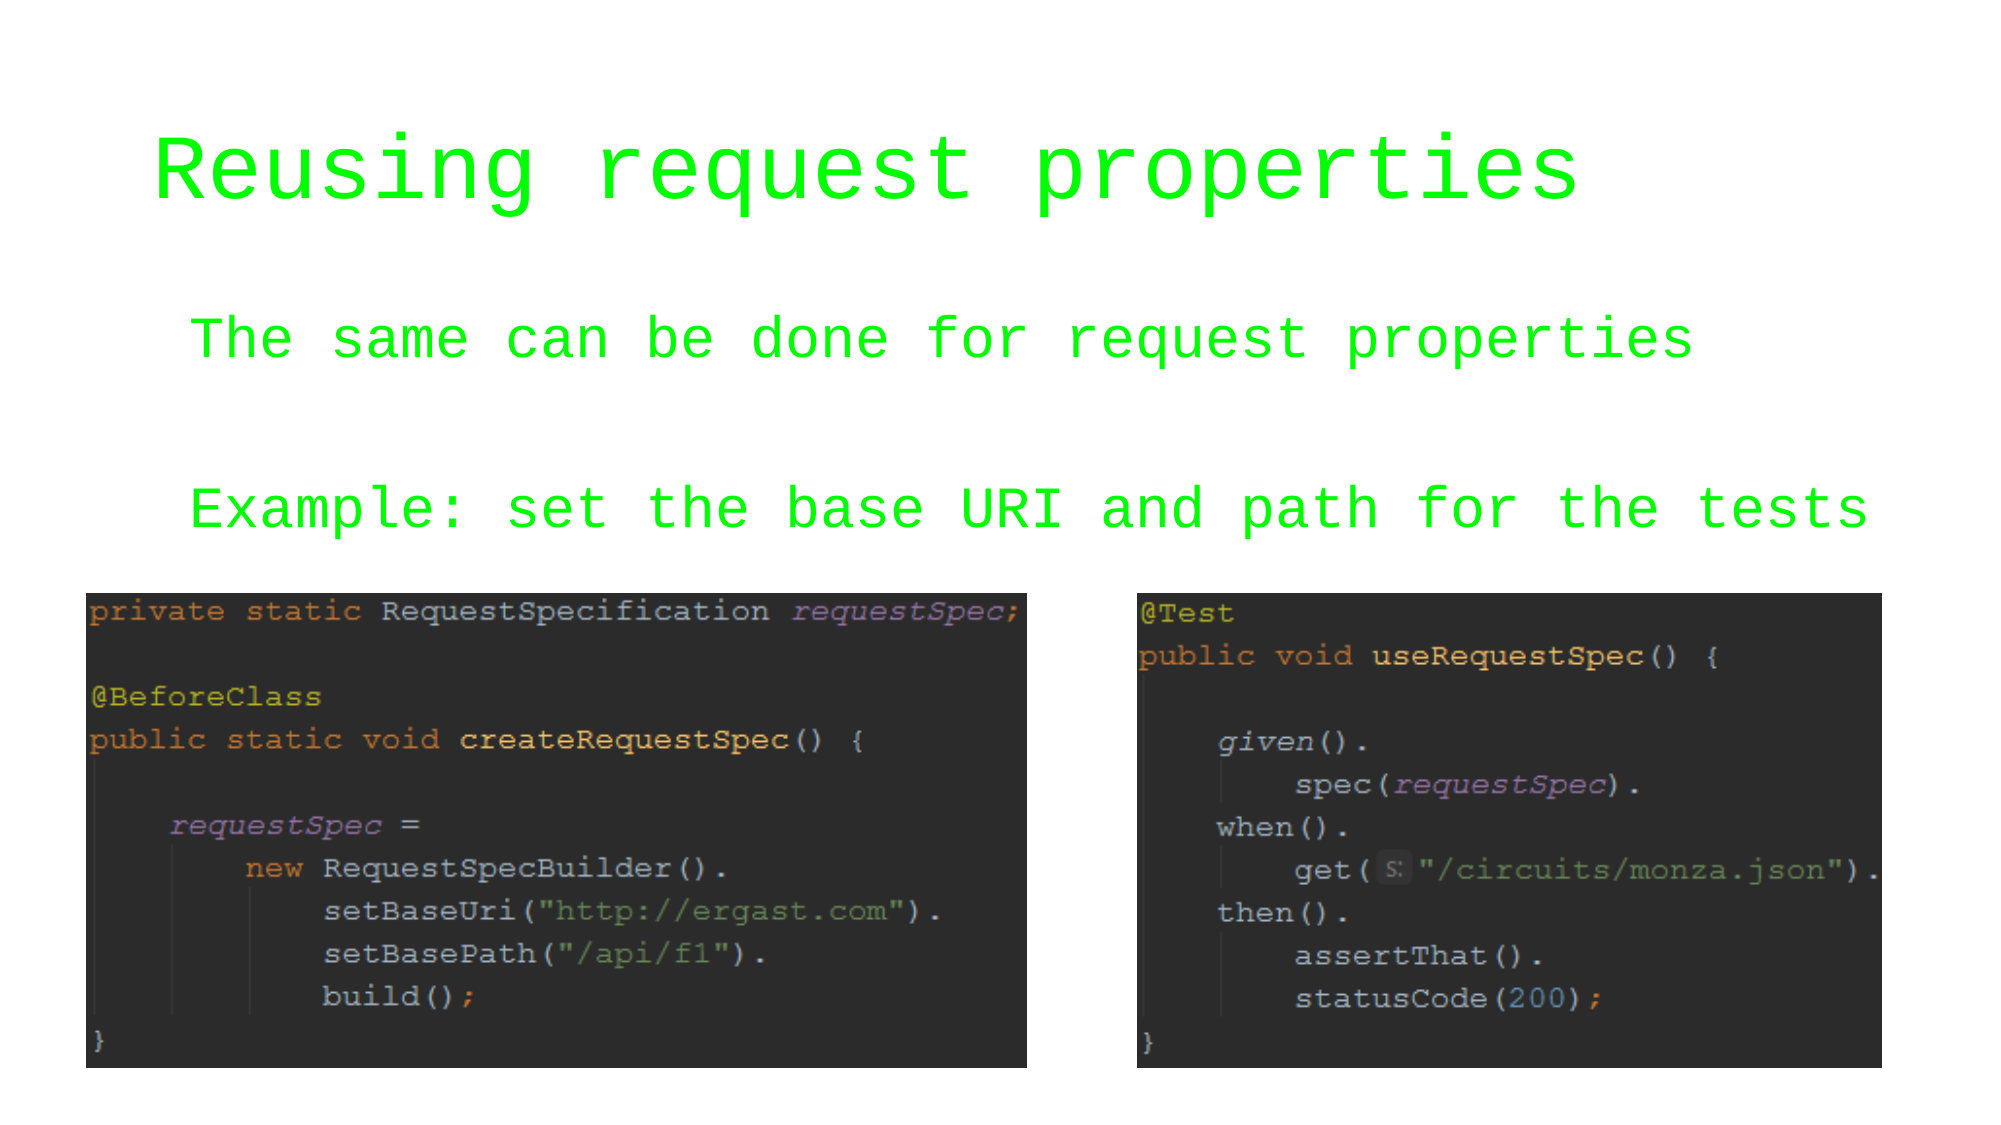

# Reusing request properties
The same can be done for request properties
Example: set the base URI and path for the tests